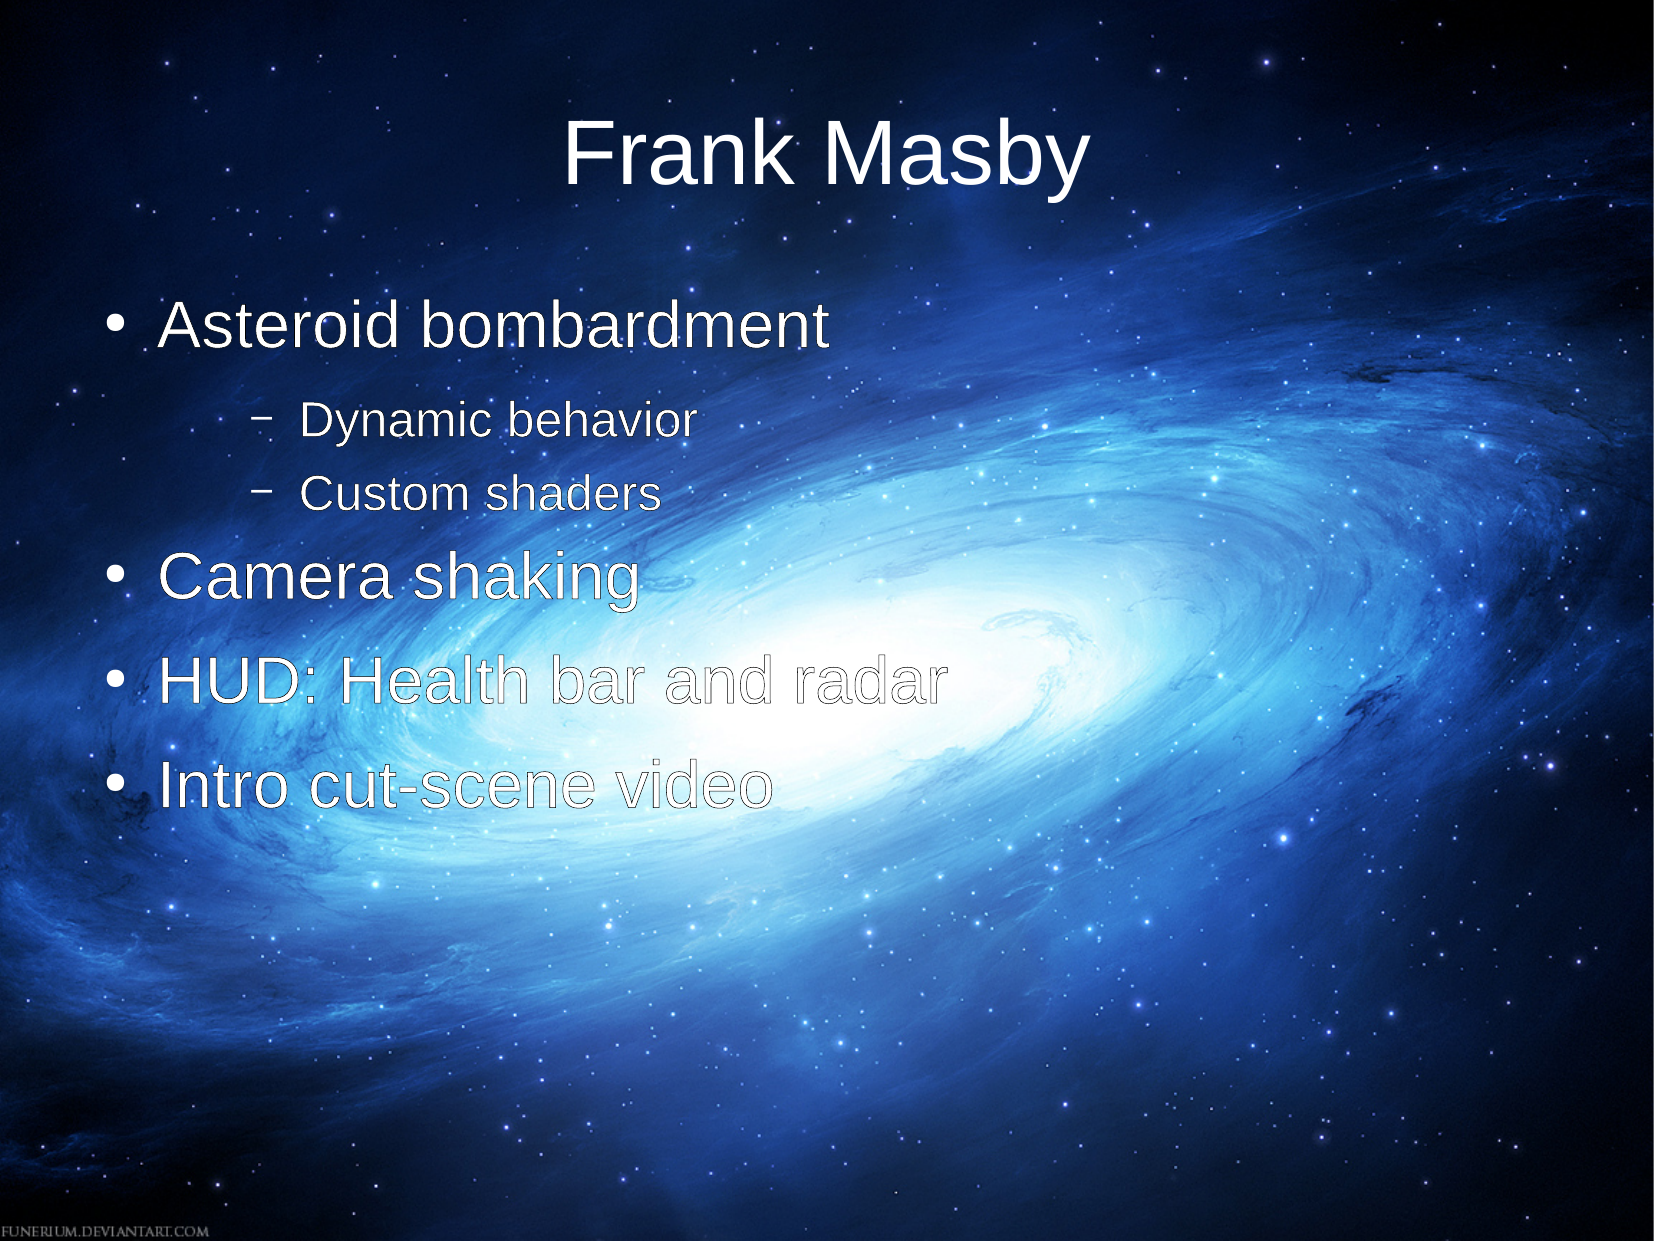

# Frank Masby
Asteroid bombardment
Dynamic behavior
Custom shaders
Camera shaking
HUD: Health bar and radar
Intro cut-scene video